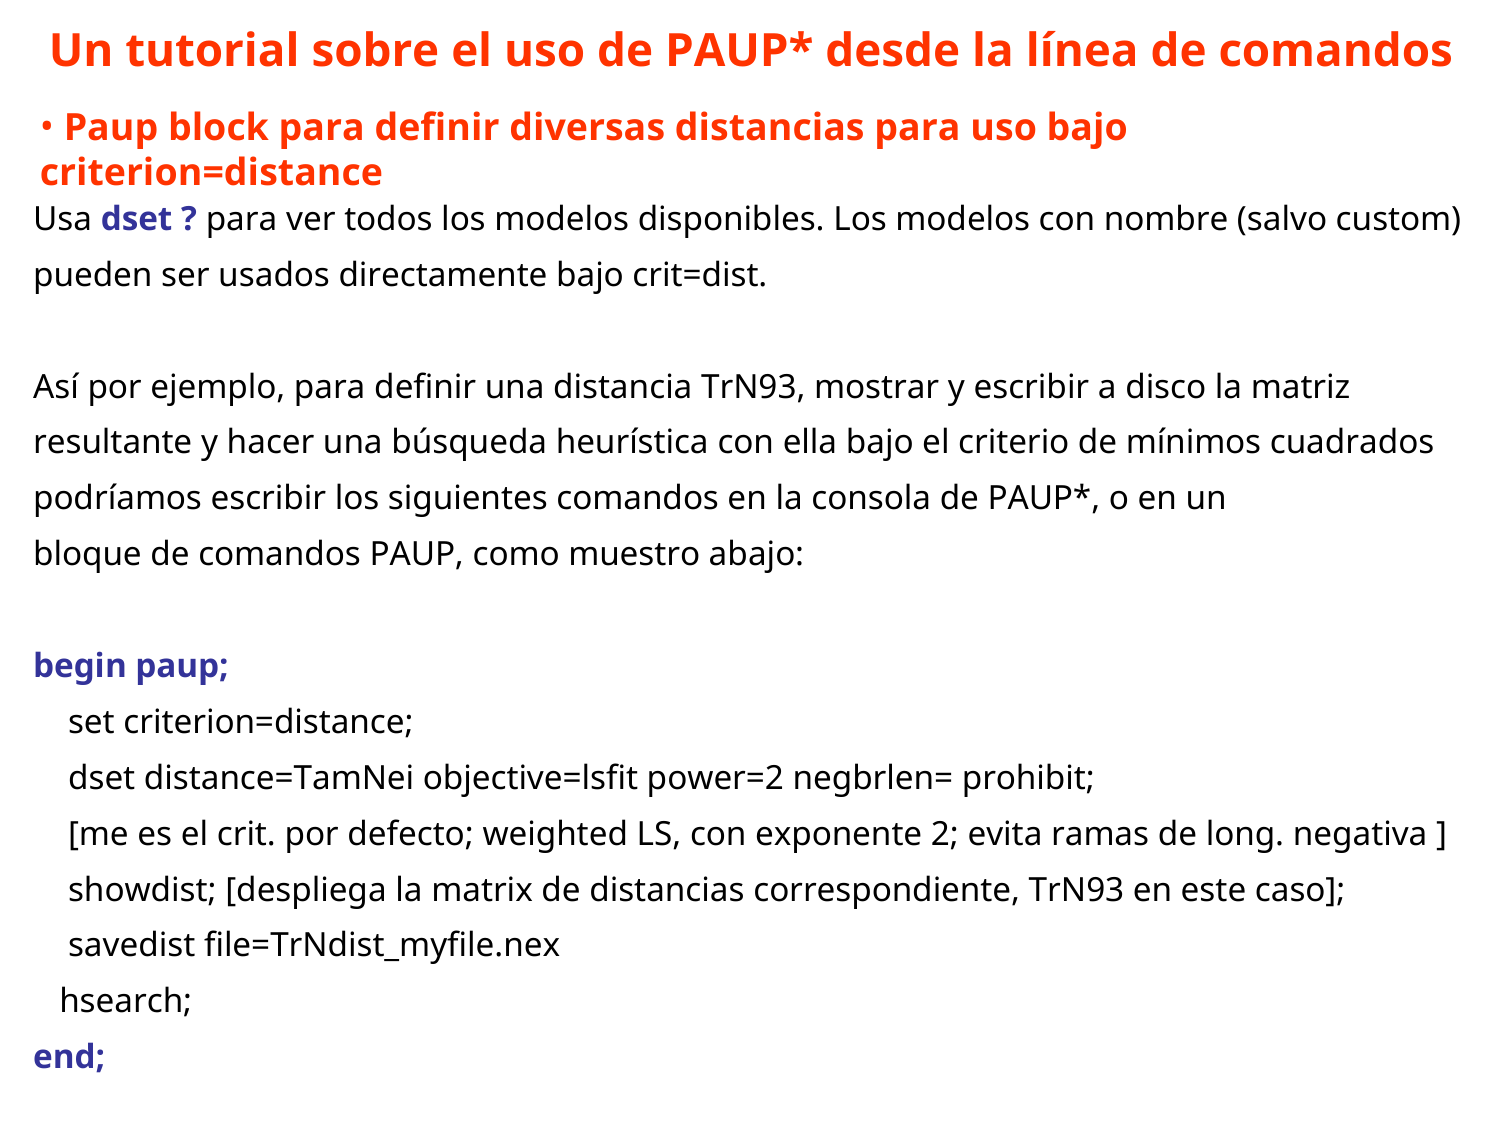

Un tutorial sobre el uso de PAUP* desde la línea de comandos
 Paup block para definir diversas distancias para uso bajo criterion=distance
Usa dset ? para ver todos los modelos disponibles. Los modelos con nombre (salvo custom)
pueden ser usados directamente bajo crit=dist.
Así por ejemplo, para definir una distancia TrN93, mostrar y escribir a disco la matriz
resultante y hacer una búsqueda heurística con ella bajo el criterio de mínimos cuadrados
podríamos escribir los siguientes comandos en la consola de PAUP*, o en un
bloque de comandos PAUP, como muestro abajo:
begin paup;
 set criterion=distance;
 dset distance=TamNei objective=lsfit power=2 negbrlen= prohibit;
 [me es el crit. por defecto; weighted LS, con exponente 2; evita ramas de long. negativa ]
 showdist; [despliega la matrix de distancias correspondiente, TrN93 en este caso];
 savedist file=TrNdist_myfile.nex
 hsearch;
end;